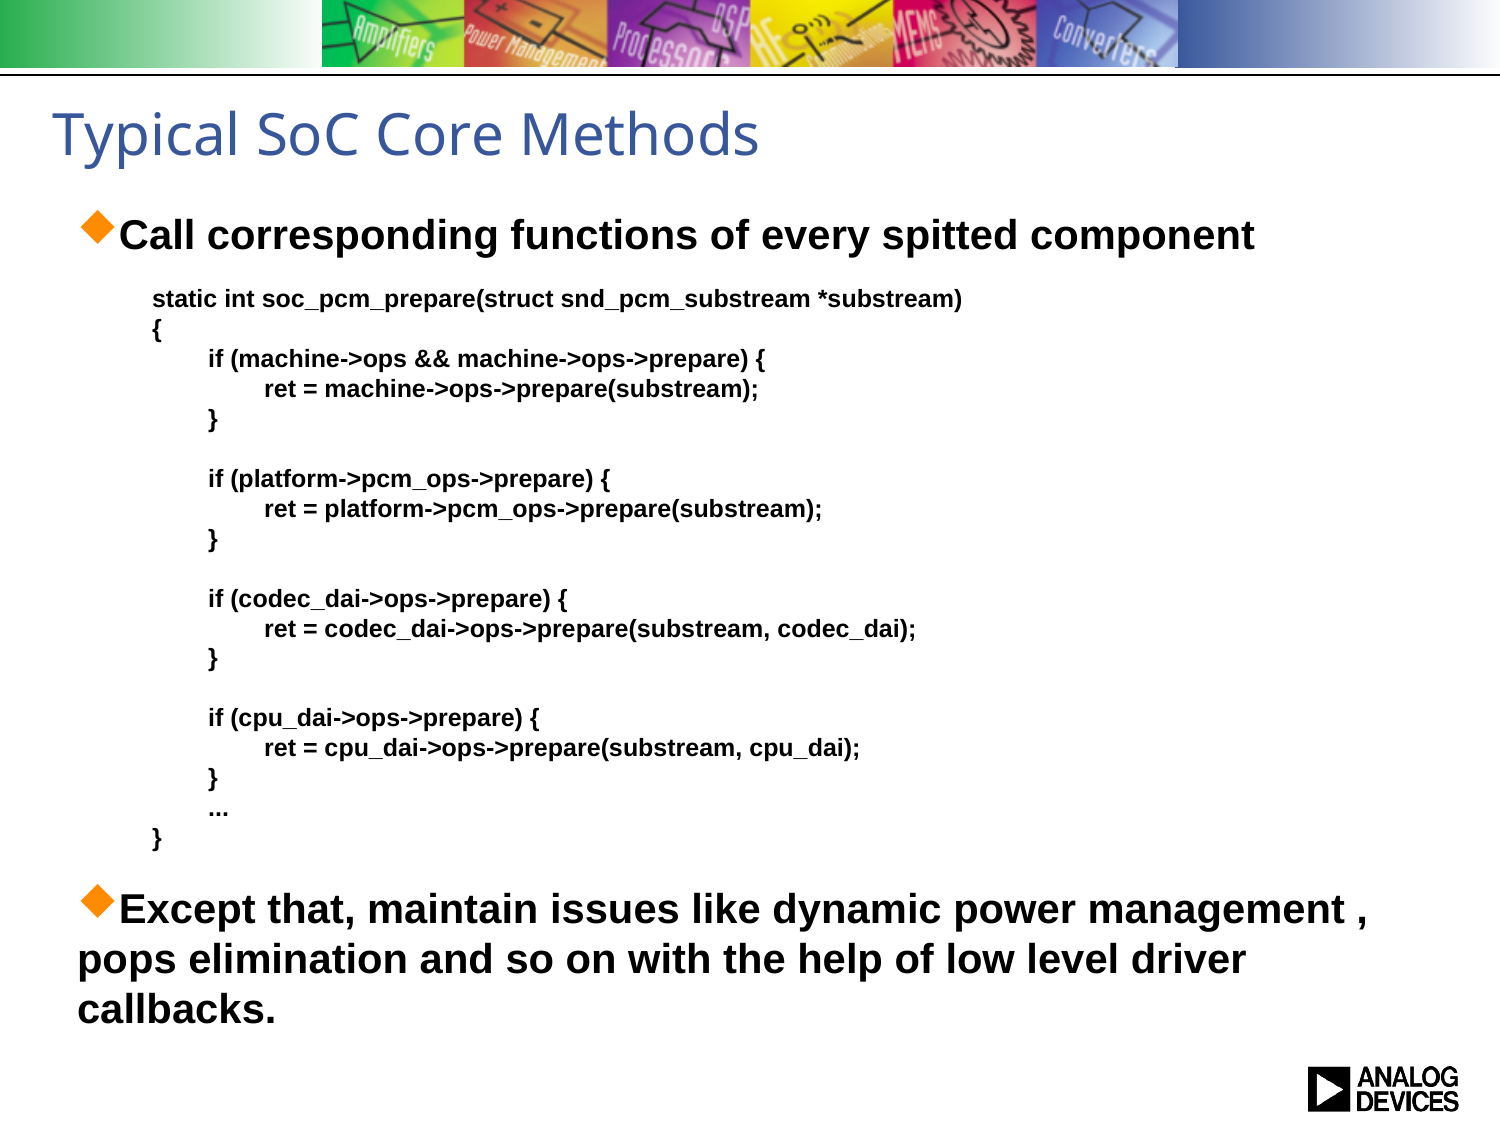

# Typical SoC Core Methods
Call corresponding functions of every spitted component
static int soc_pcm_prepare(struct snd_pcm_substream *substream)
{
 if (machine->ops && machine->ops->prepare) {
 ret = machine->ops->prepare(substream);
 }
 if (platform->pcm_ops->prepare) {
 ret = platform->pcm_ops->prepare(substream);
 }
 if (codec_dai->ops->prepare) {
 ret = codec_dai->ops->prepare(substream, codec_dai);
 }
 if (cpu_dai->ops->prepare) {
 ret = cpu_dai->ops->prepare(substream, cpu_dai);
 }
 ...
}
Except that, maintain issues like dynamic power management , pops elimination and so on with the help of low level driver callbacks.